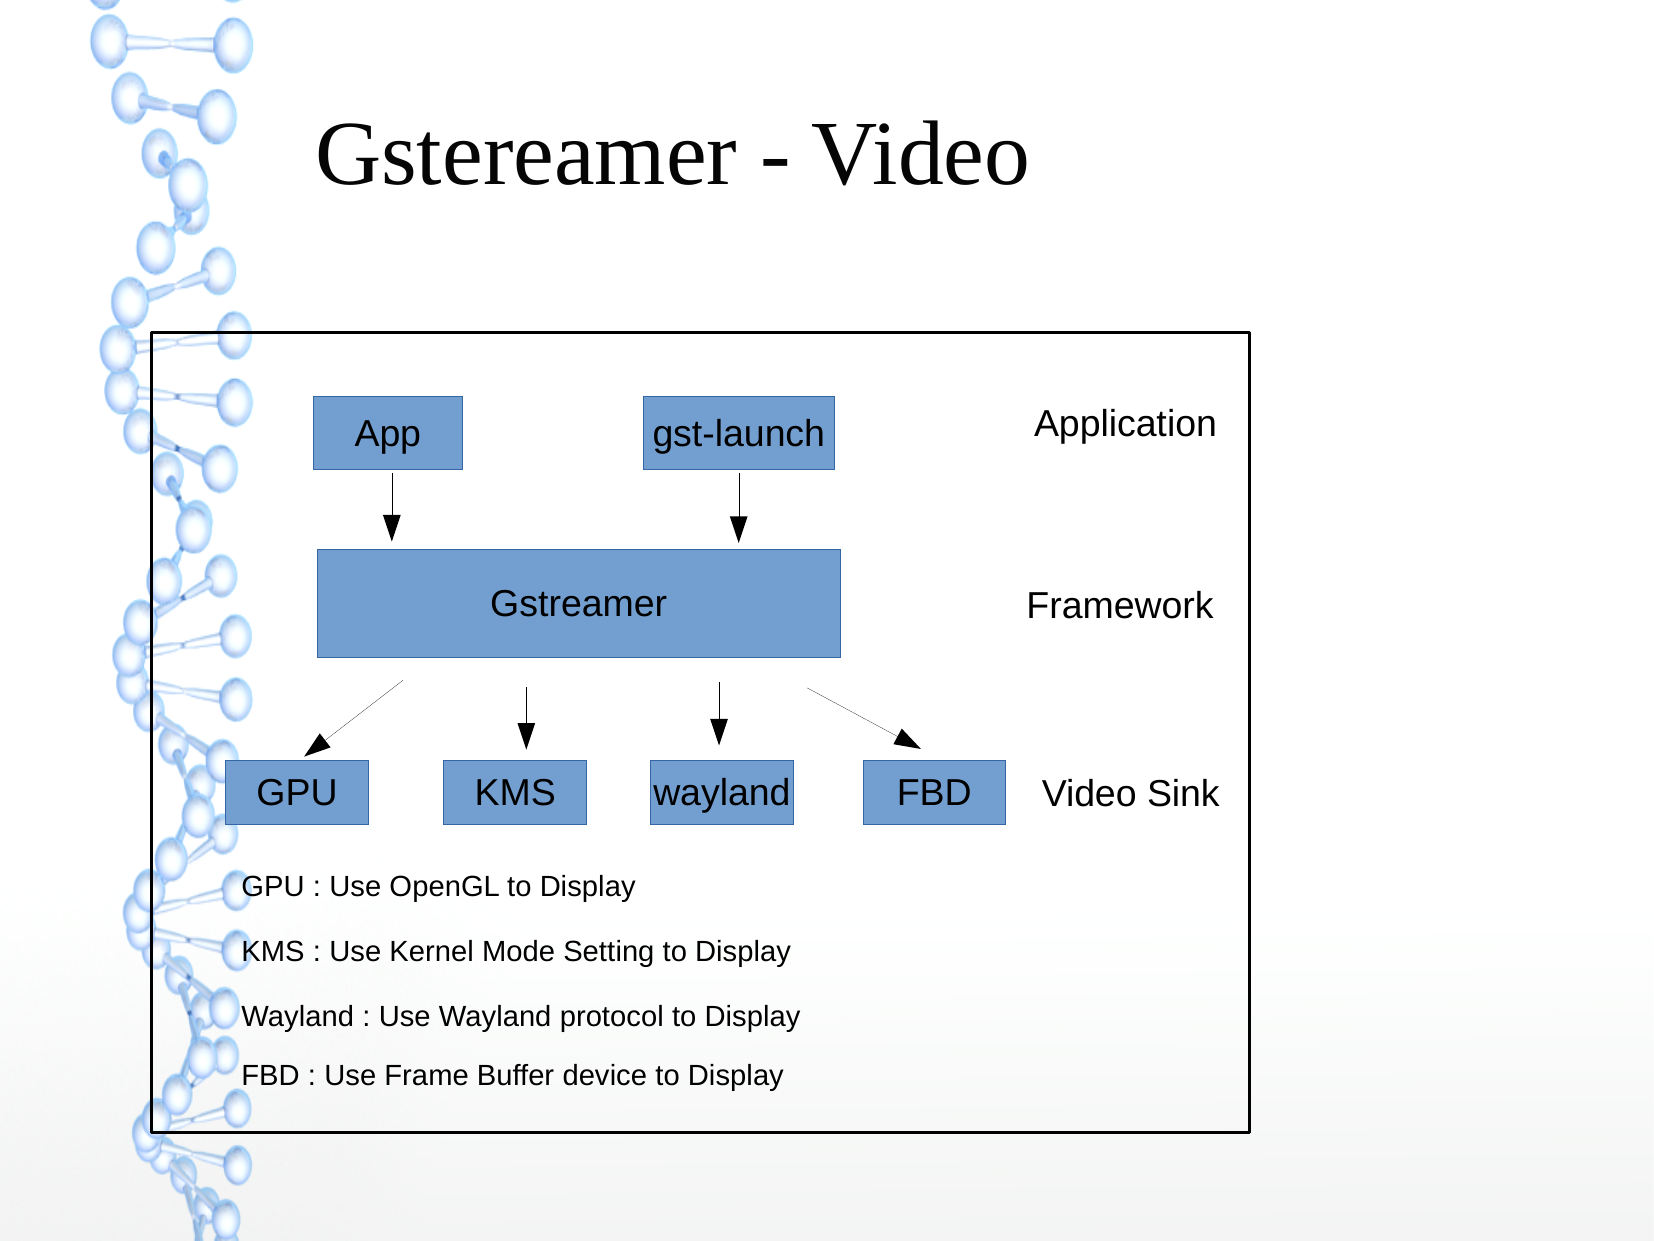

# Gstereamer - Video
Application
App
gst-launch
Gstreamer
Framework
GPU
KMS
wayland
FBD
Video Sink
GPU : Use OpenGL to Display
KMS : Use Kernel Mode Setting to Display
Wayland : Use Wayland protocol to Display
FBD : Use Frame Buffer device to Display